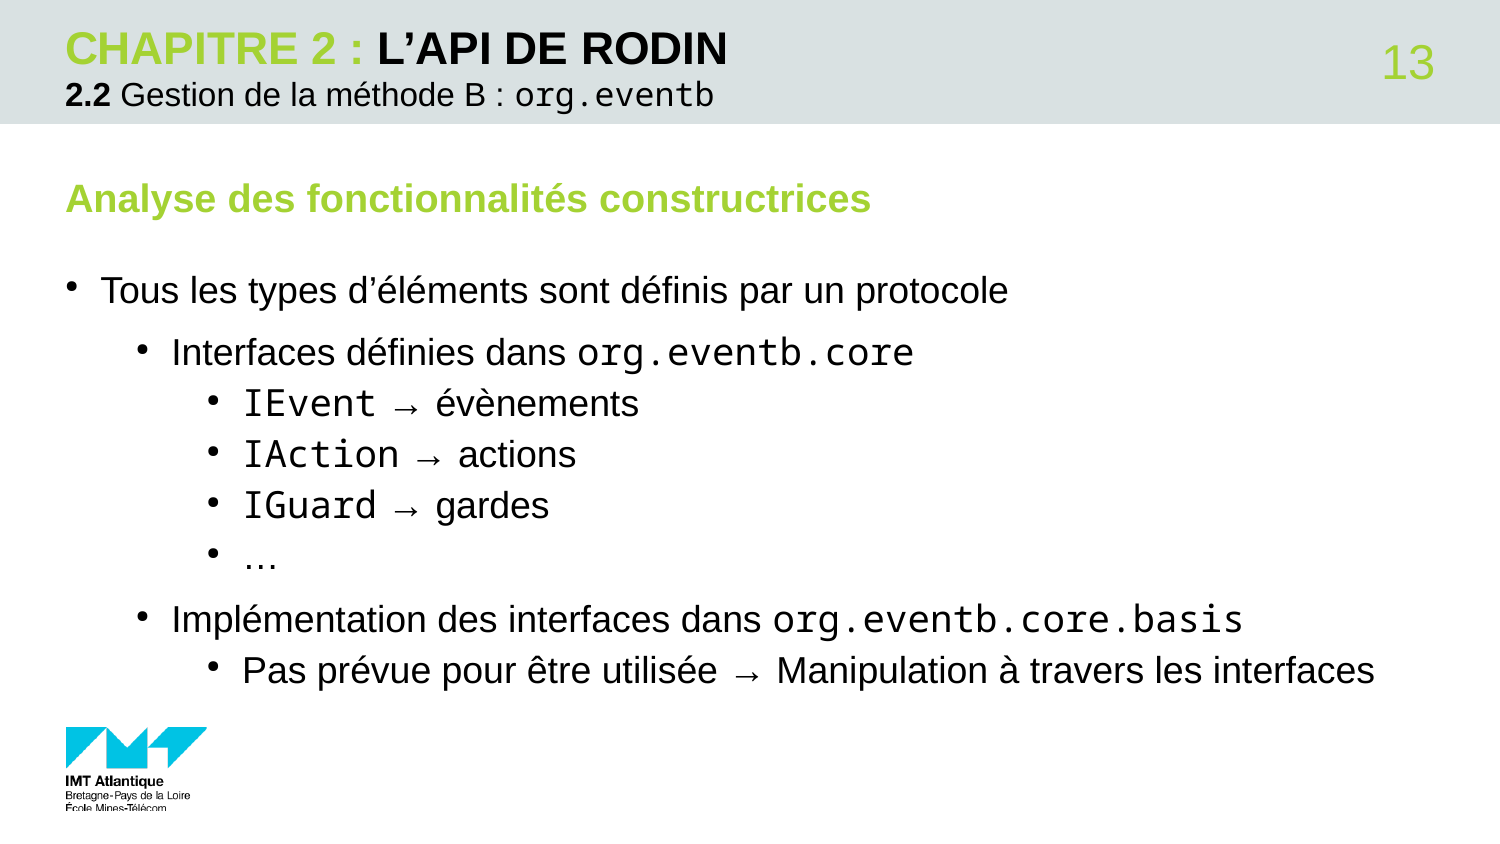

# CHAPITRE 2 : L’API de Rodin
2.2 Gestion de la méthode B : org.eventb
Analyse des fonctionnalités constructrices
Tous les types d’éléments sont définis par un protocole
Interfaces définies dans org.eventb.core
IEvent → évènements
IAction → actions
IGuard → gardes
…
Implémentation des interfaces dans org.eventb.core.basis
Pas prévue pour être utilisée → Manipulation à travers les interfaces